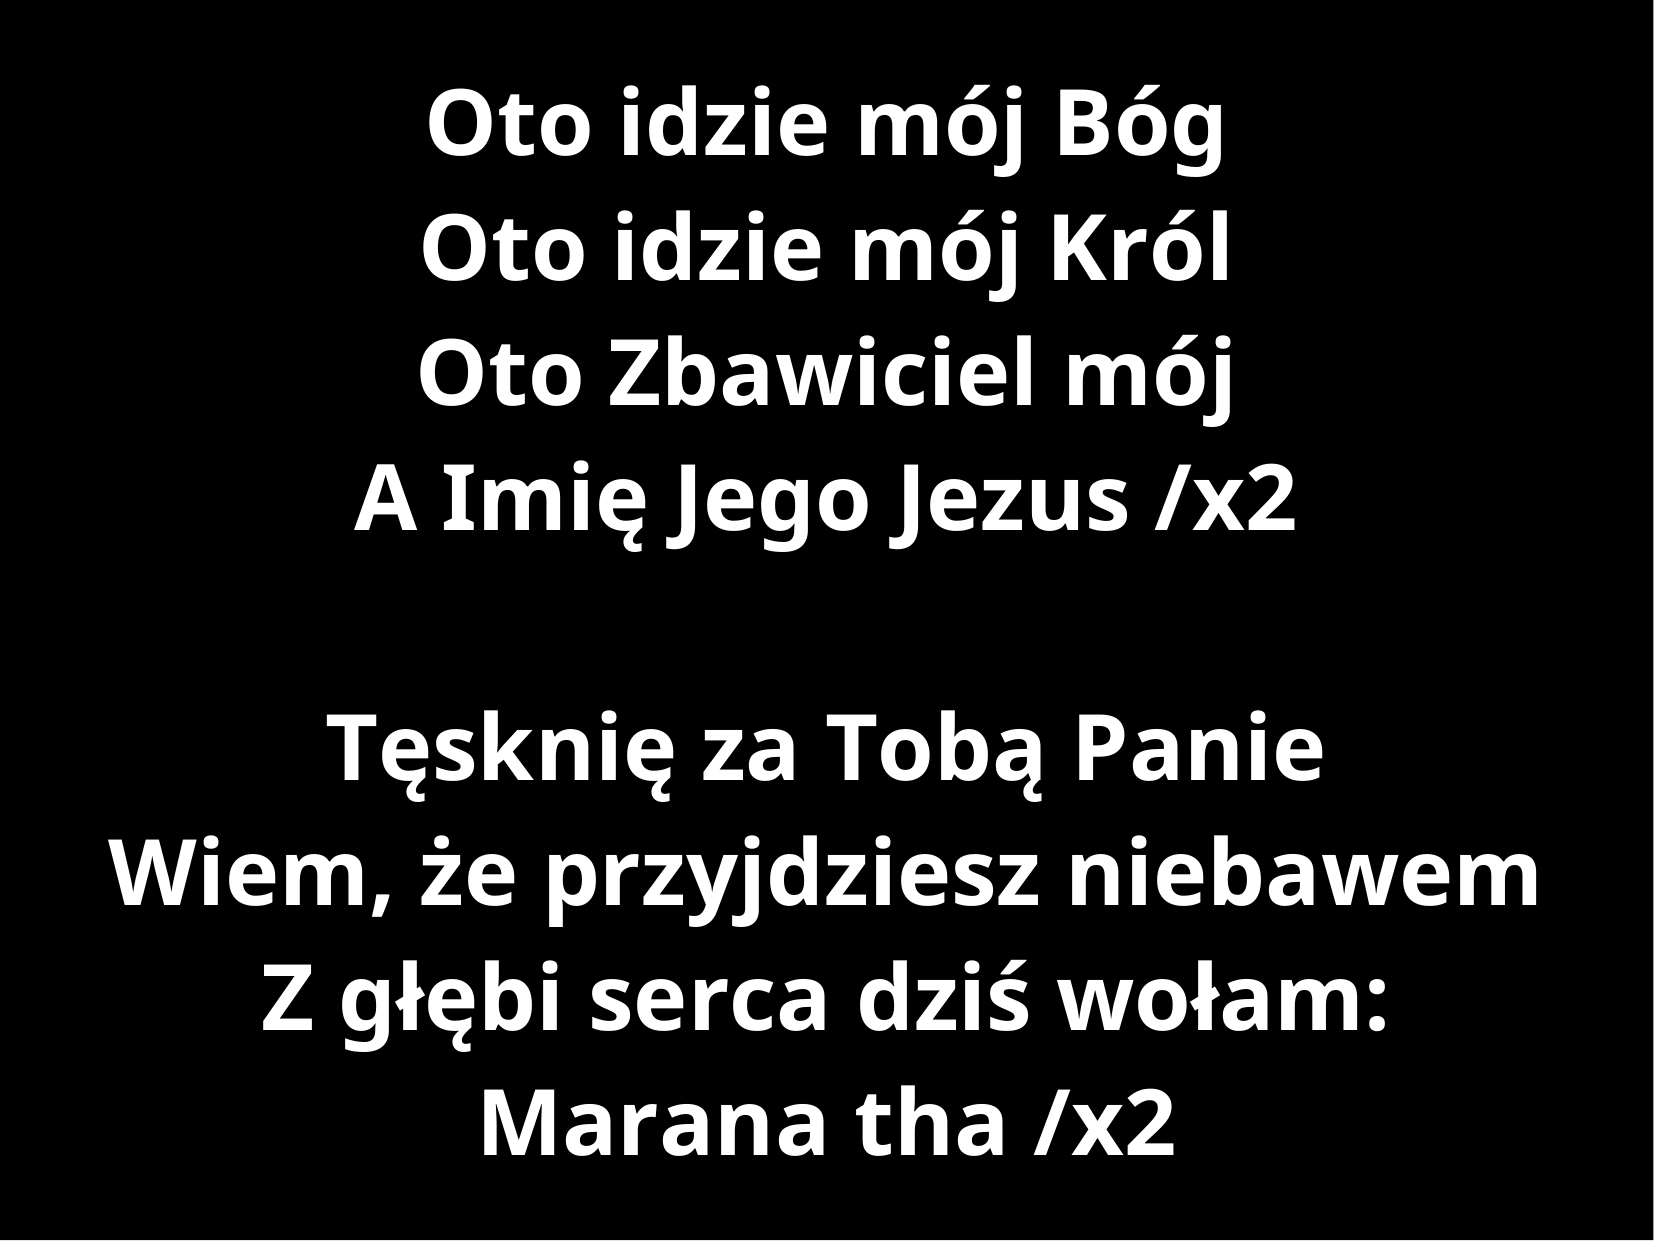

# Oto idzie mój Bóg Oto idzie mój Król Oto Zbawiciel mój A Imię Jego Jezus /x2 Tęsknię za Tobą Panie Wiem, że przyjdziesz niebawem Z głębi serca dziś wołam: Marana tha /x2